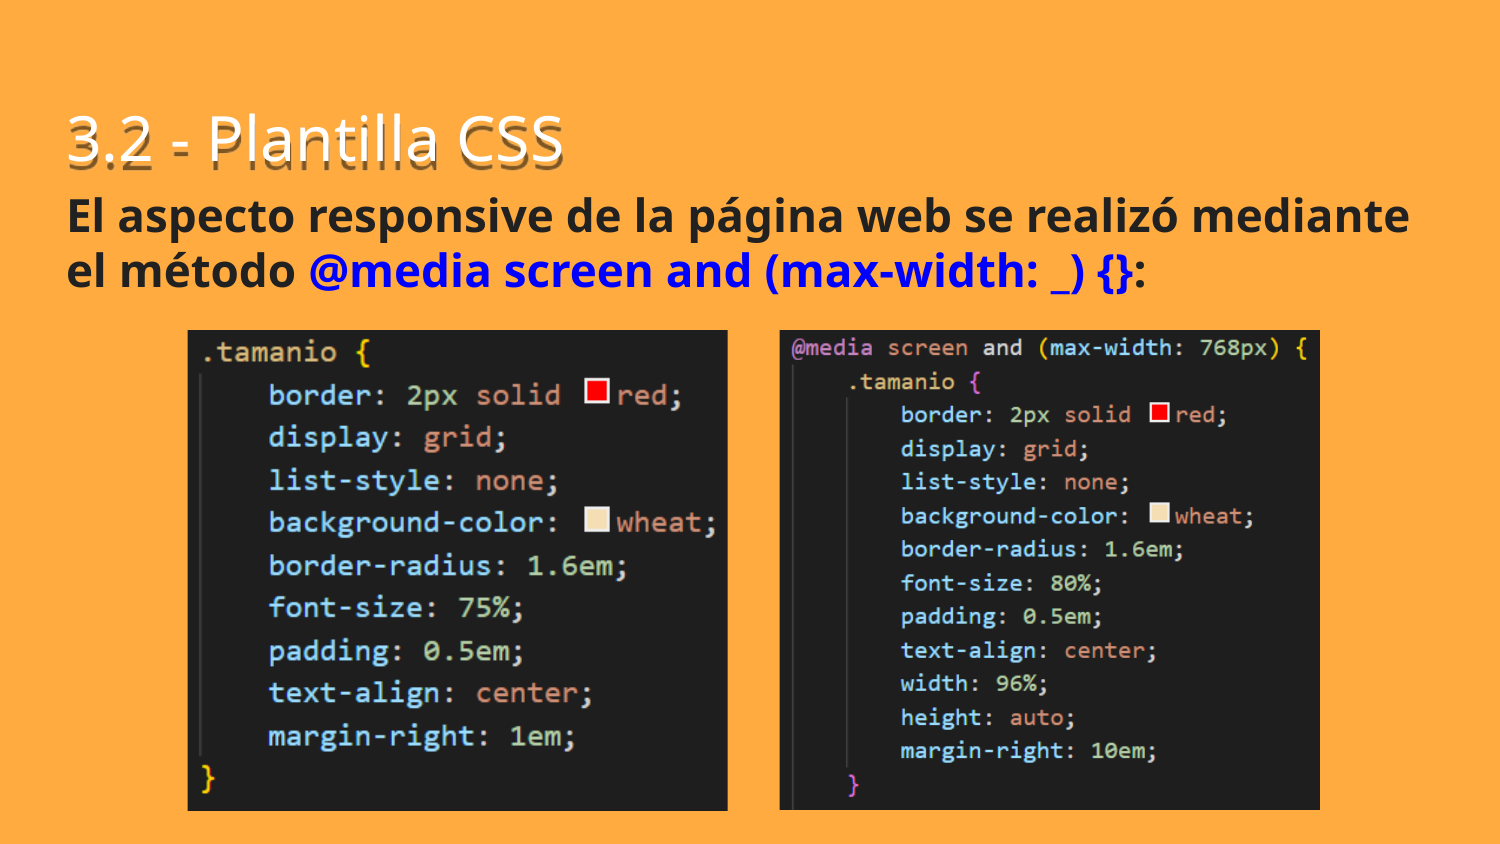

# 3.2 - Plantilla CSS
El aspecto responsive de la página web se realizó mediante el método @media screen and (max-width: _) {}: